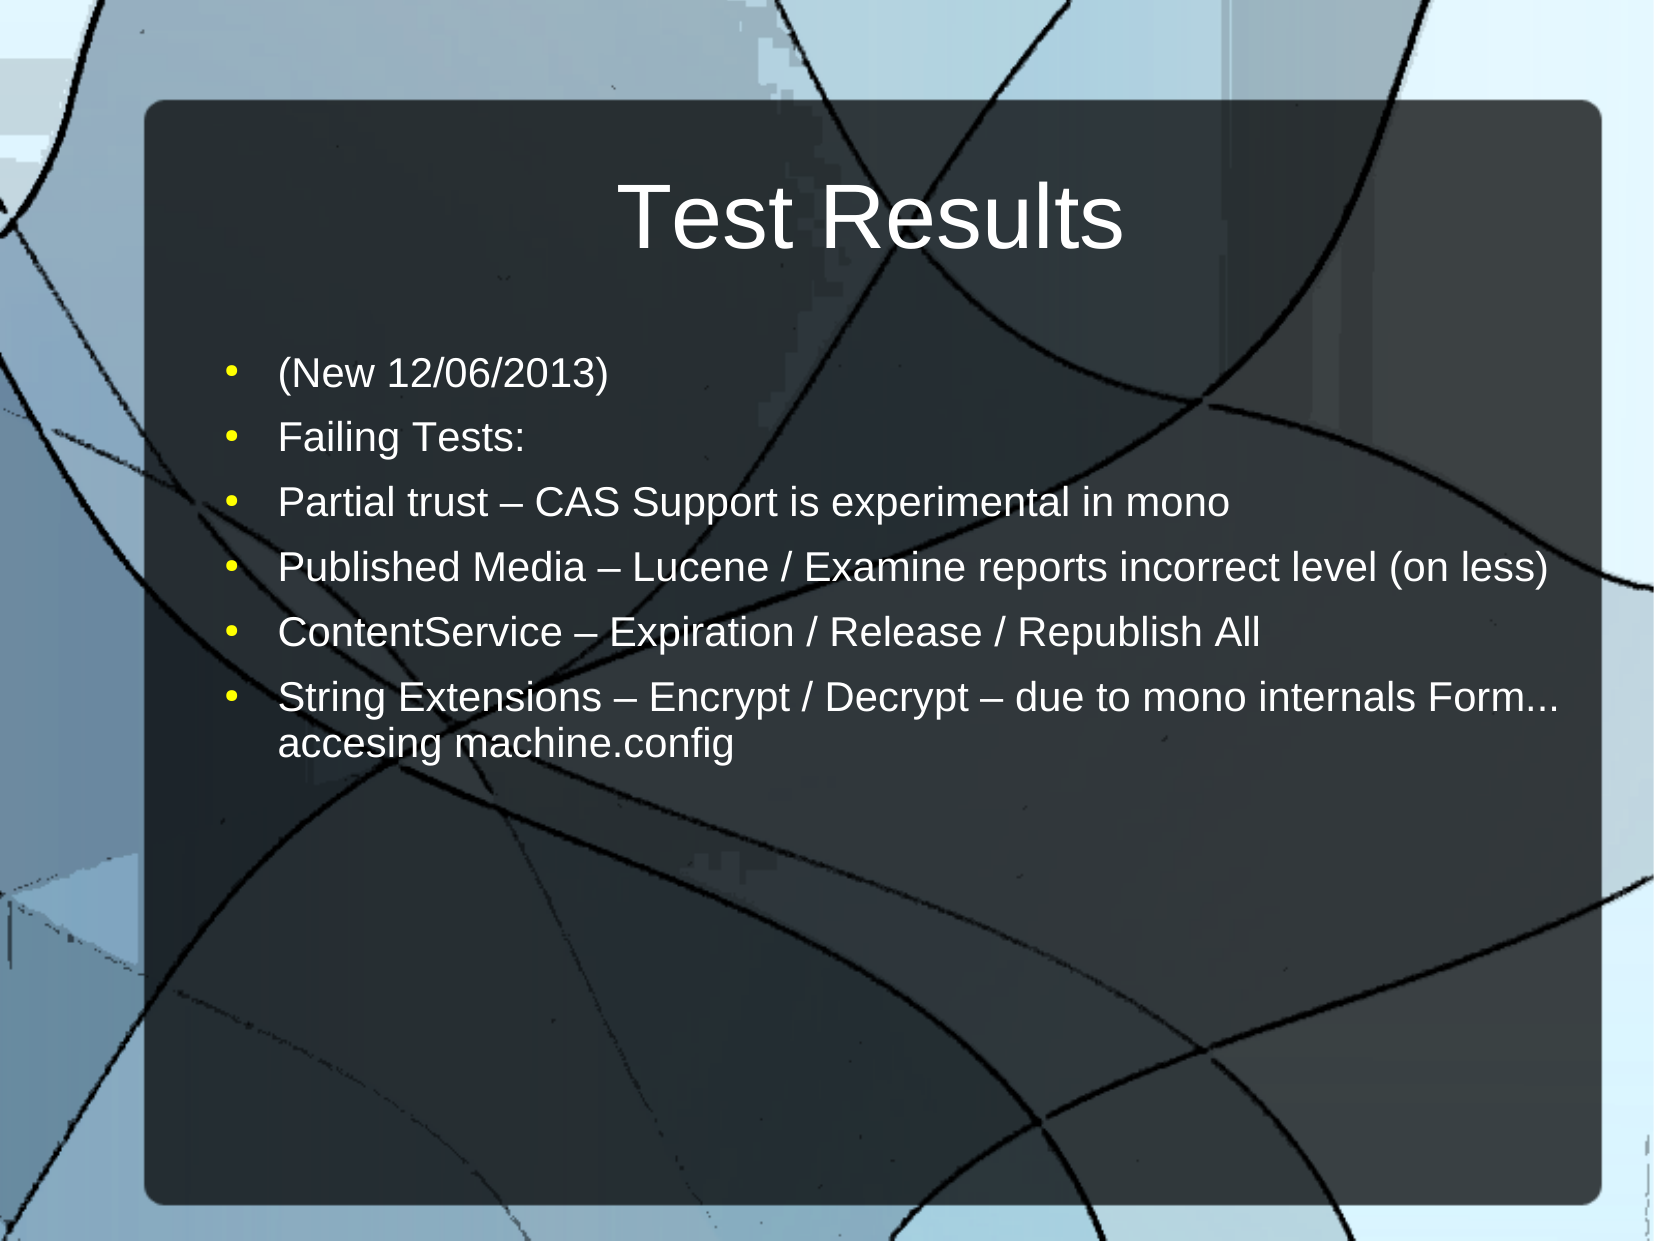

# Test Results
(New 12/06/2013)
Failing Tests:
Partial trust – CAS Support is experimental in mono
Published Media – Lucene / Examine reports incorrect level (on less)
ContentService – Expiration / Release / Republish All
String Extensions – Encrypt / Decrypt – due to mono internals Form... accesing machine.config